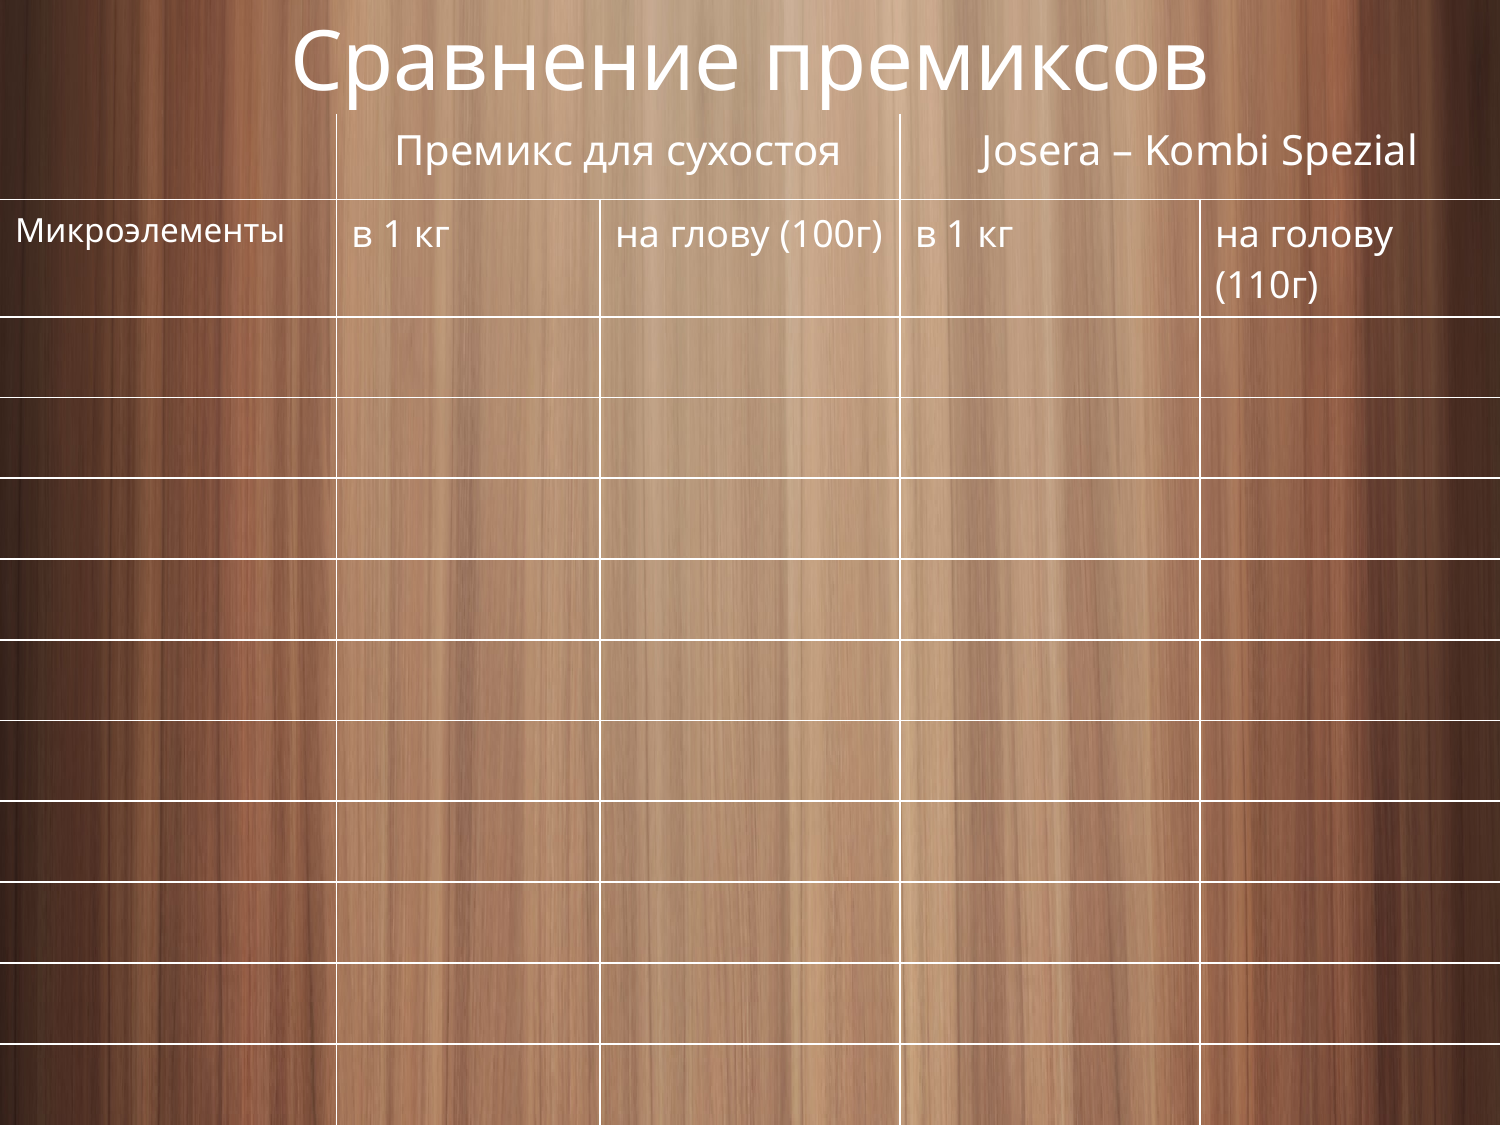

# Сравнение премиксов
| | Премикс для сухостоя | | Josera – Kombi Spezial | |
| --- | --- | --- | --- | --- |
| Микроэлементы | в 1 кг | на глову (100г) | в 1 кг | на голову (110г) |
| | | | | |
| | | | | |
| | | | | |
| | | | | |
| | | | | |
| | | | | |
| | | | | |
| | | | | |
| | | | | |
| | | | | |